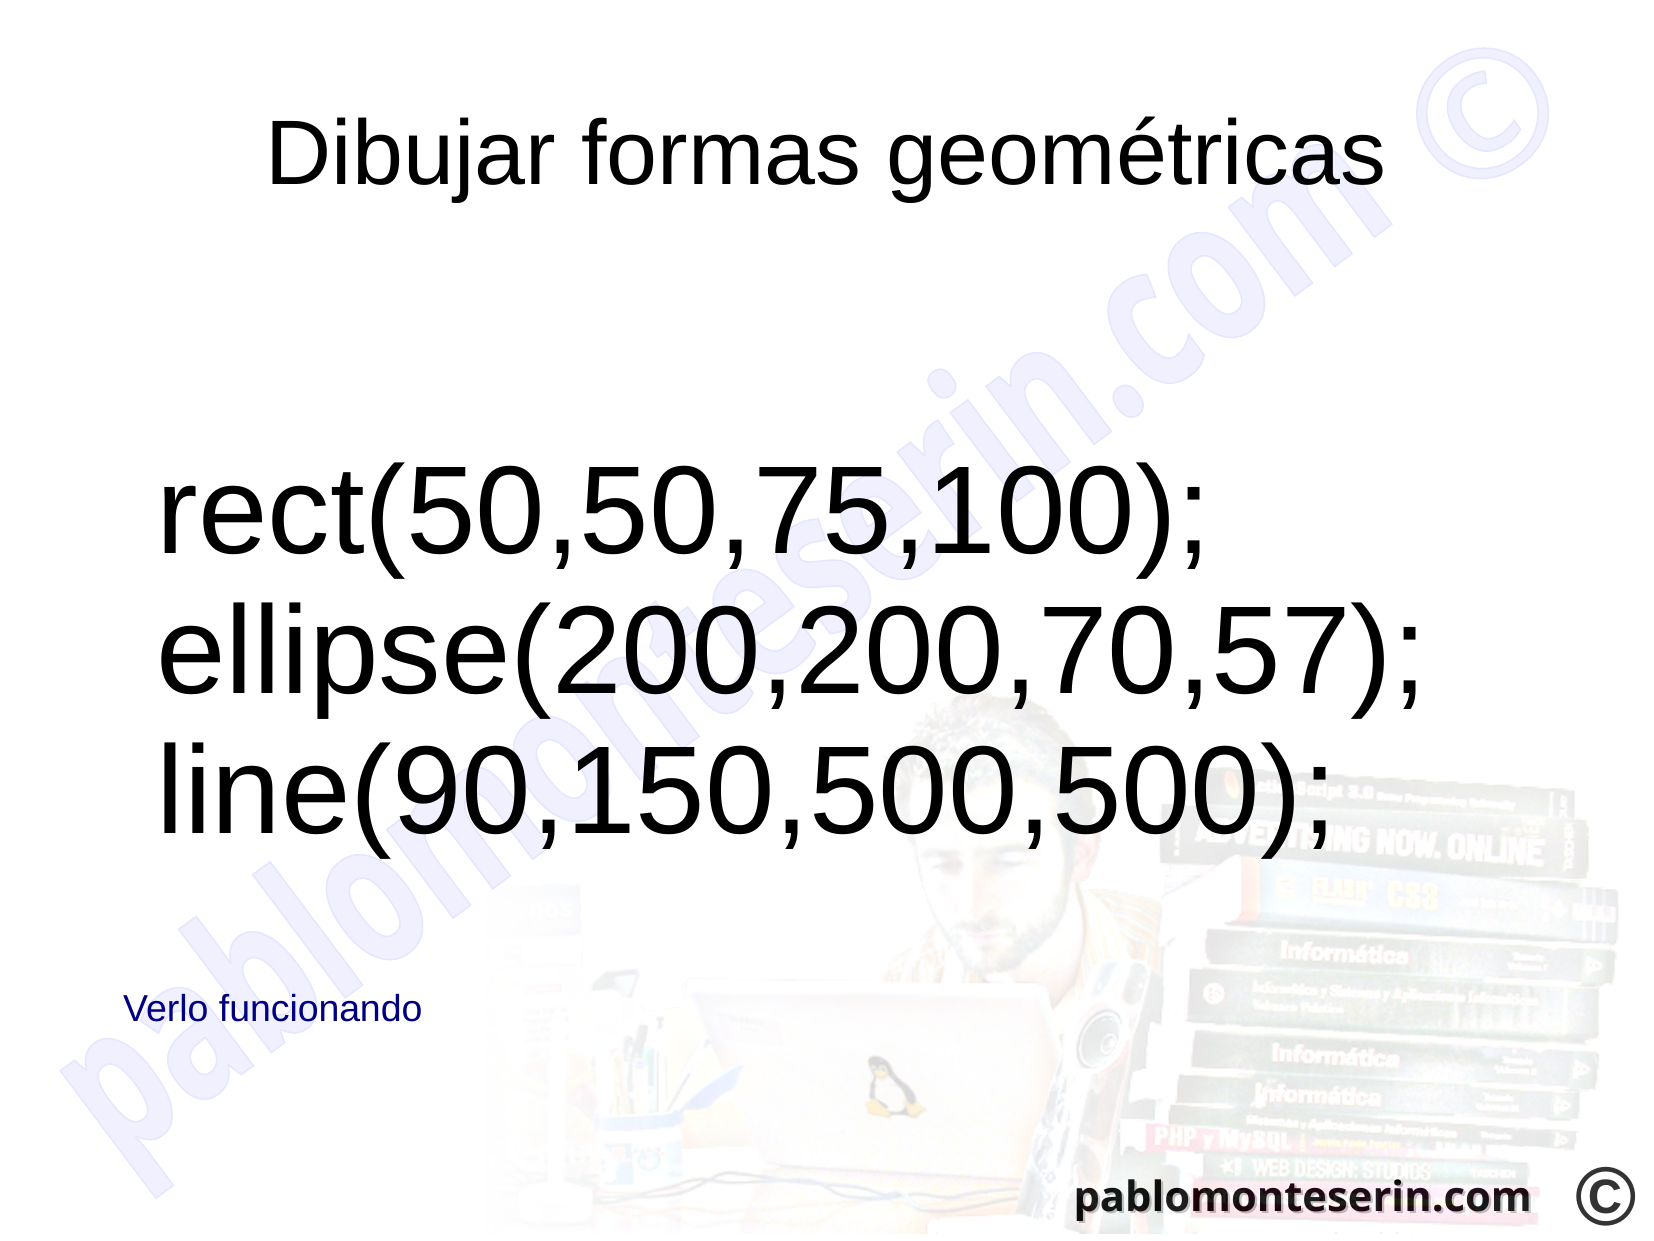

# Dibujar formas geométricas
	rect(50,50,75,100);
	ellipse(200,200,70,57);
	line(90,150,500,500);
Verlo funcionando